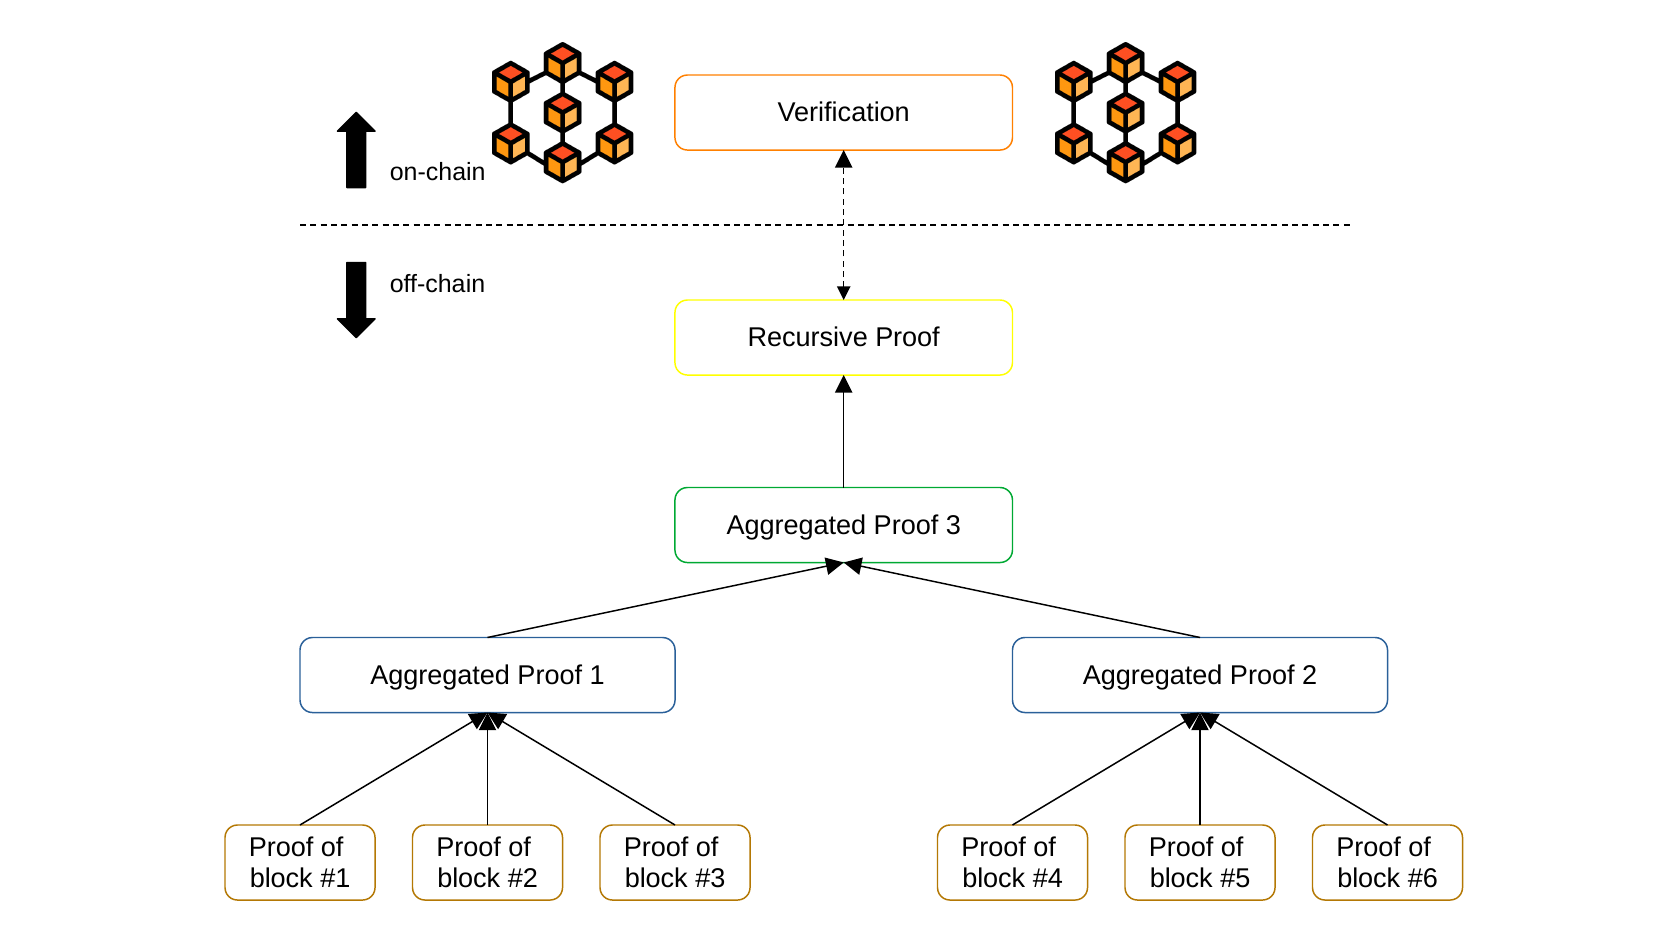

Verification
on-chain
off-chain
Recursive Proof
Aggregated Proof 3
Aggregated Proof 1
Aggregated Proof 2
Proof of
block #1
Proof of
block #2
Proof of
block #3
Proof of
block #4
Proof of
block #5
Proof of
block #6